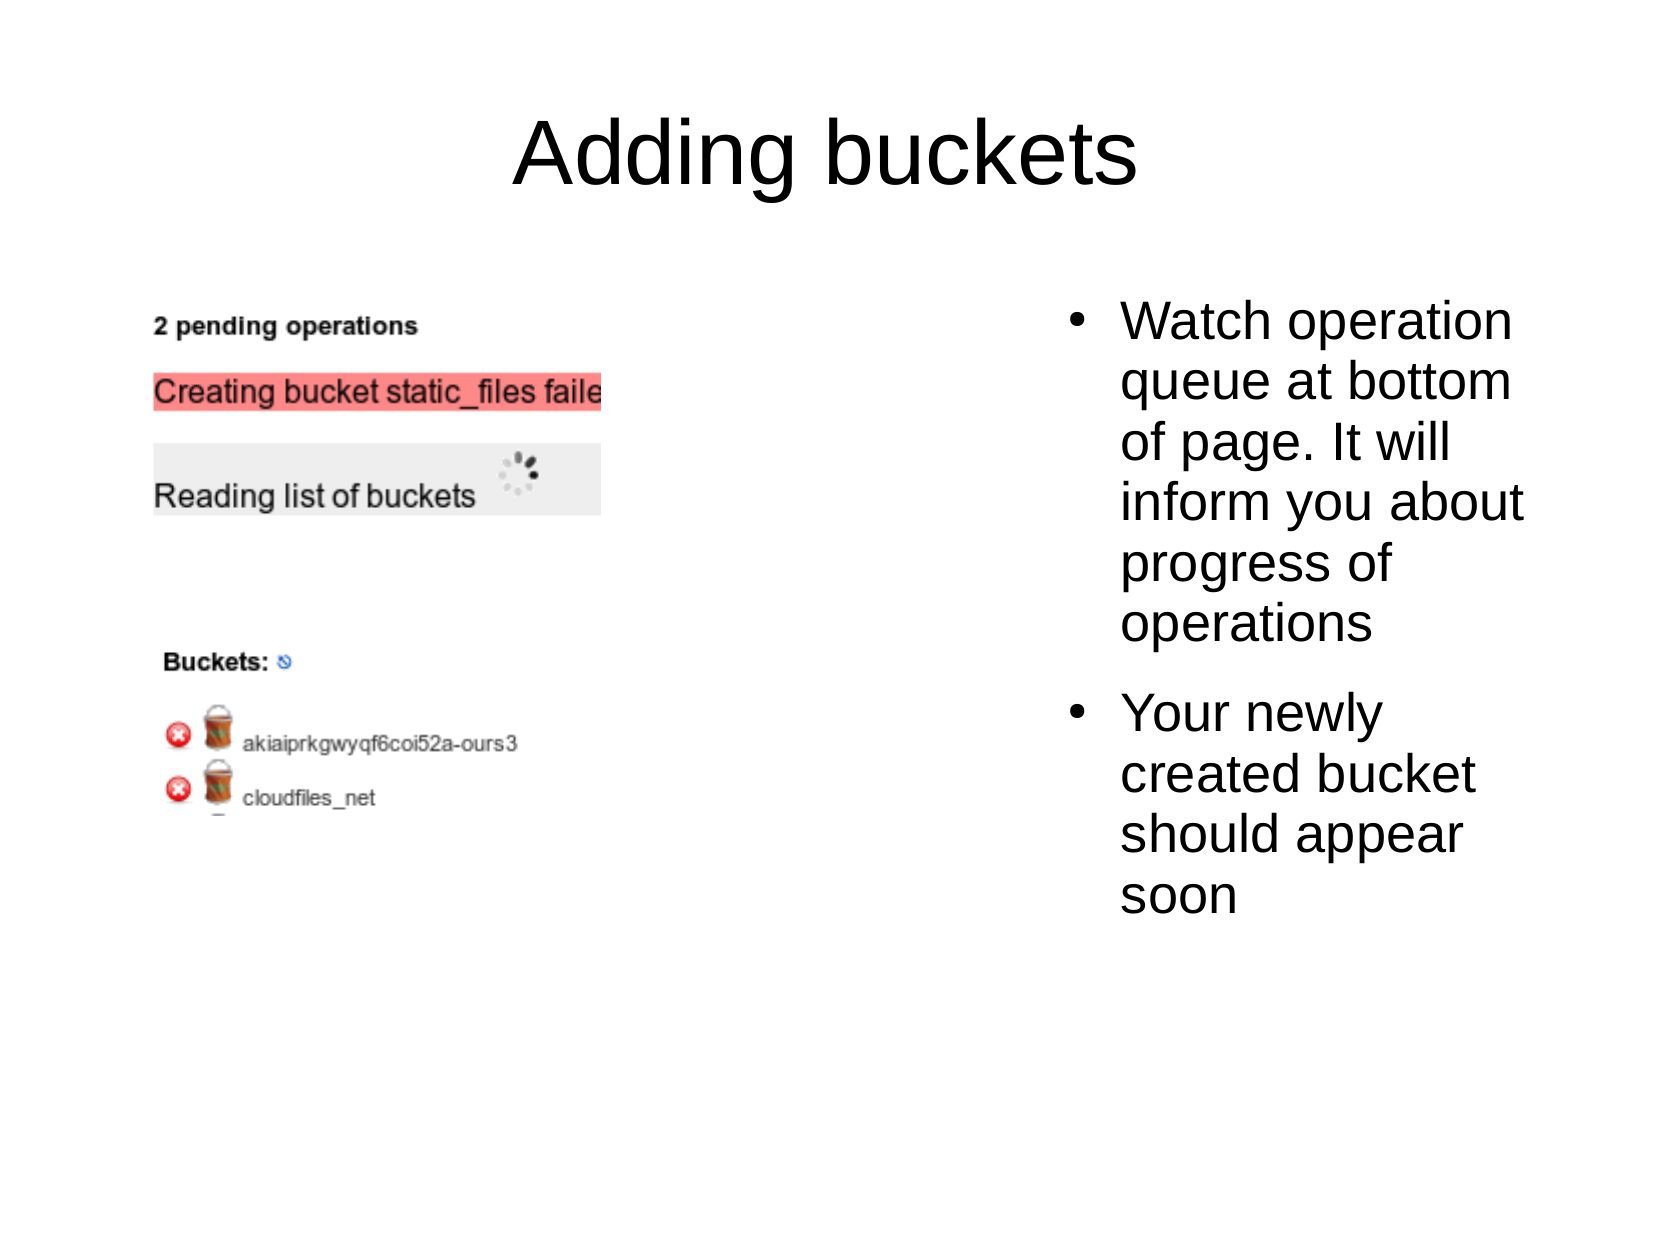

# Adding buckets
Watch operation queue at bottom of page. It will inform you about progress of operations
Your newly created bucket should appear soon